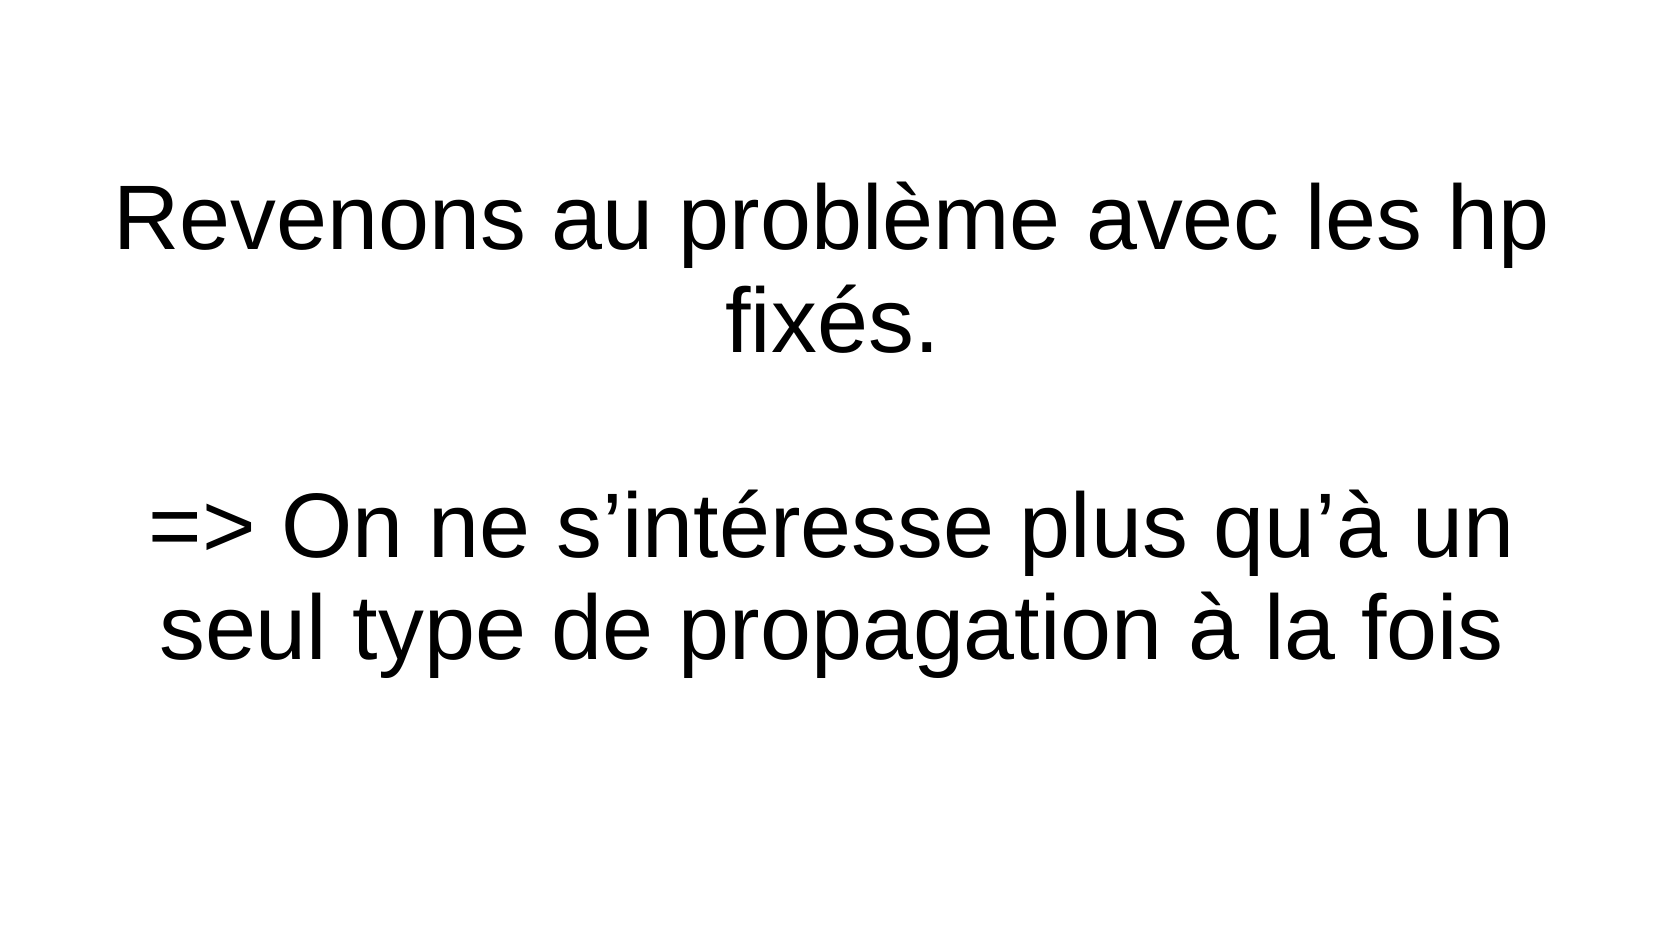

# Revenons au problème avec les hp fixés. => On ne s’intéresse plus qu’à un seul type de propagation à la fois